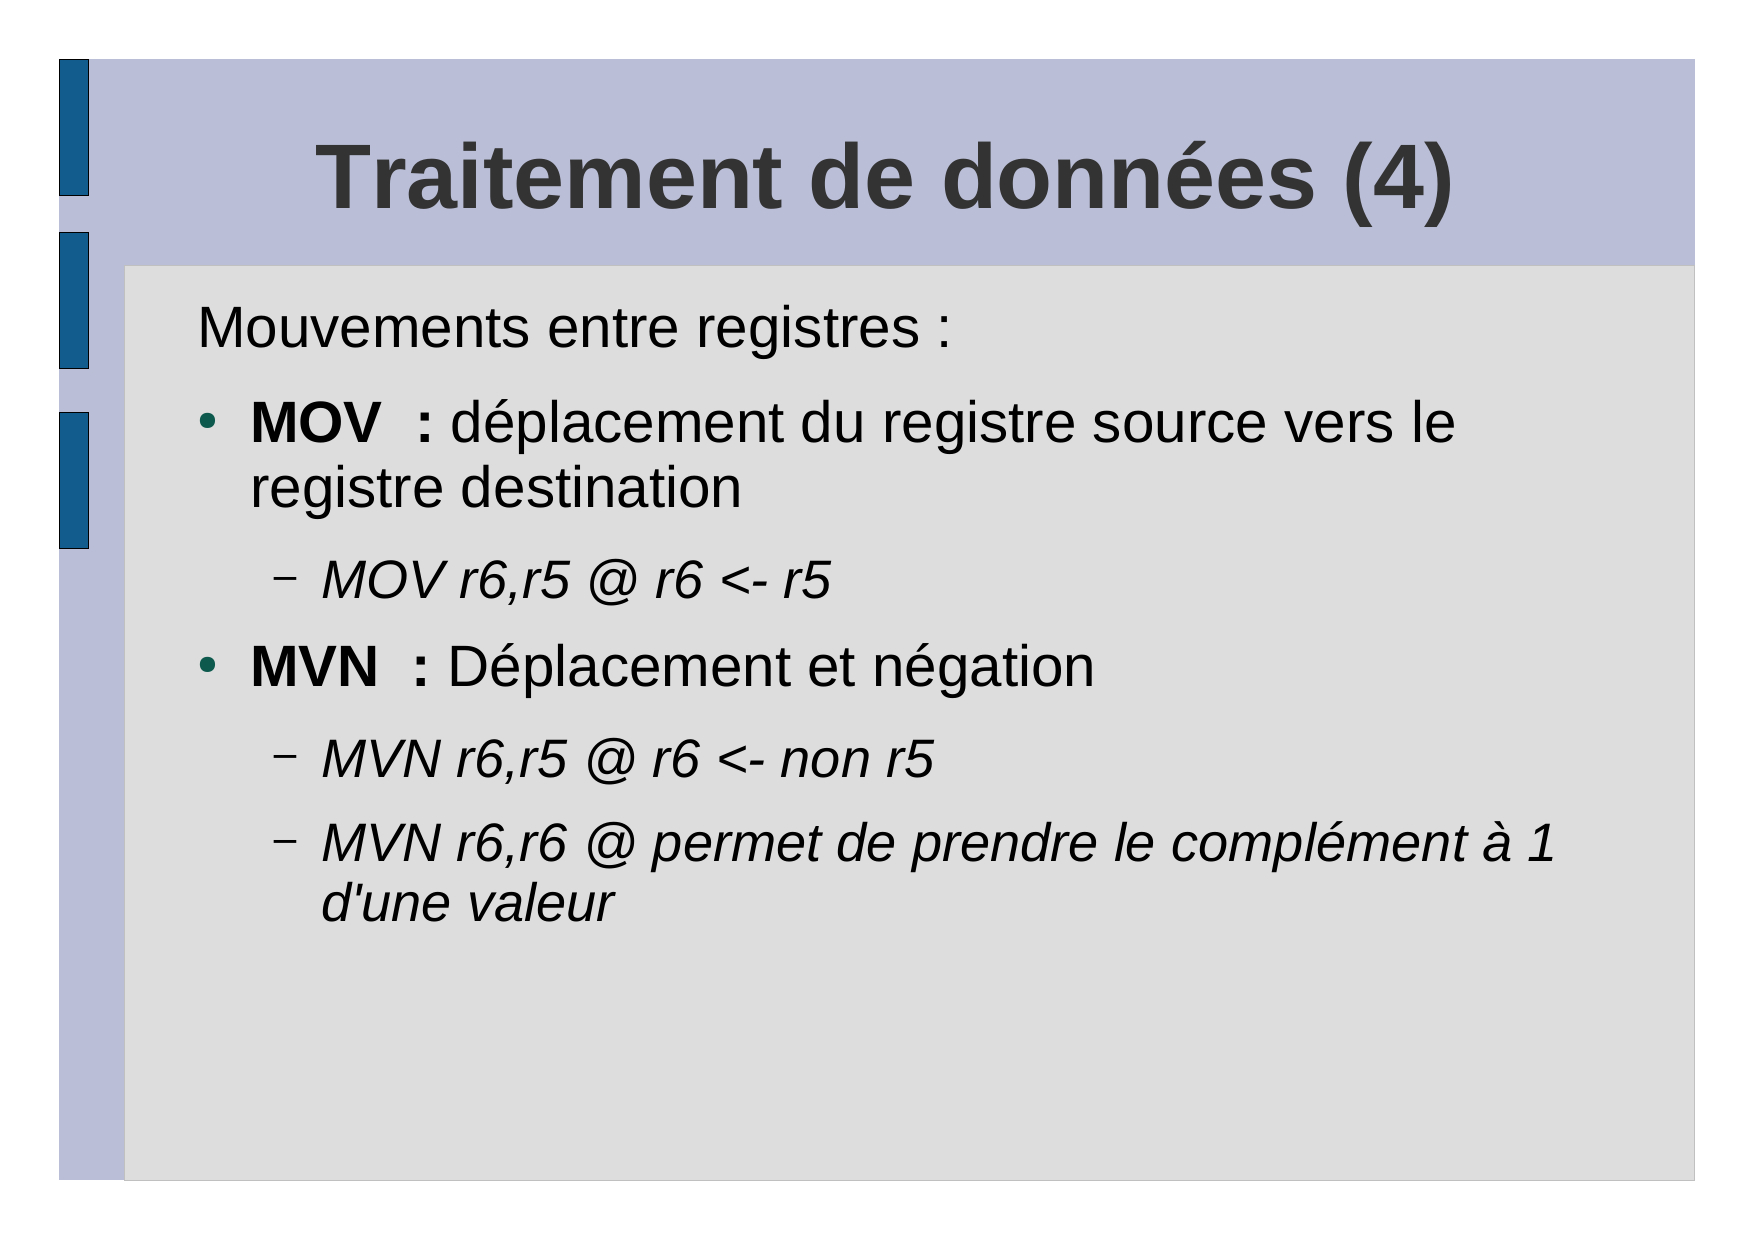

# Traitement de données (4)
Mouvements entre registres :
MOV : déplacement du registre source vers le registre destination
MOV r6,r5 @ r6 <- r5
MVN : Déplacement et négation
MVN r6,r5 @ r6 <- non r5
MVN r6,r6 @ permet de prendre le complément à 1 d'une valeur